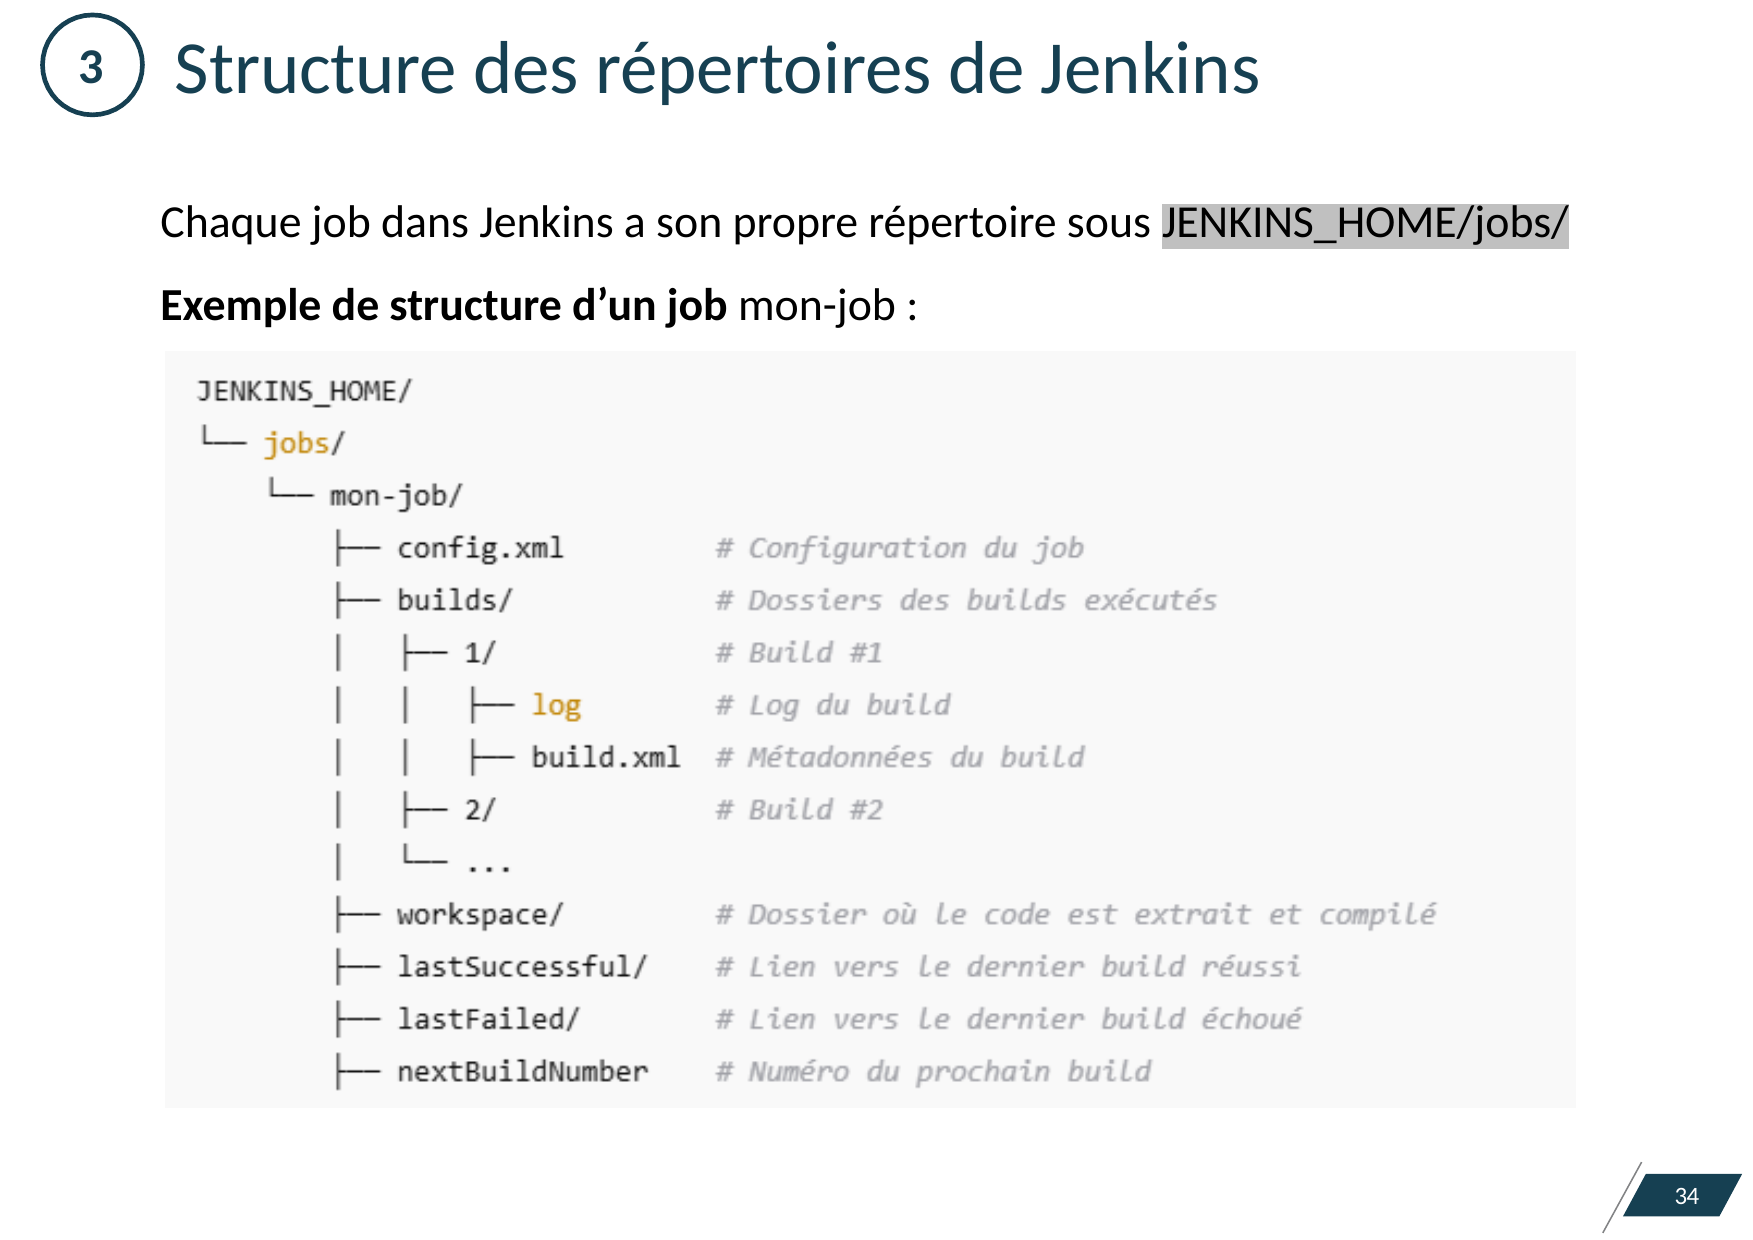

# Structure des répertoires de Jenkins
3
Chaque job dans Jenkins a son propre répertoire sous JENKINS_HOME/jobs/
Exemple de structure d’un job mon-job :